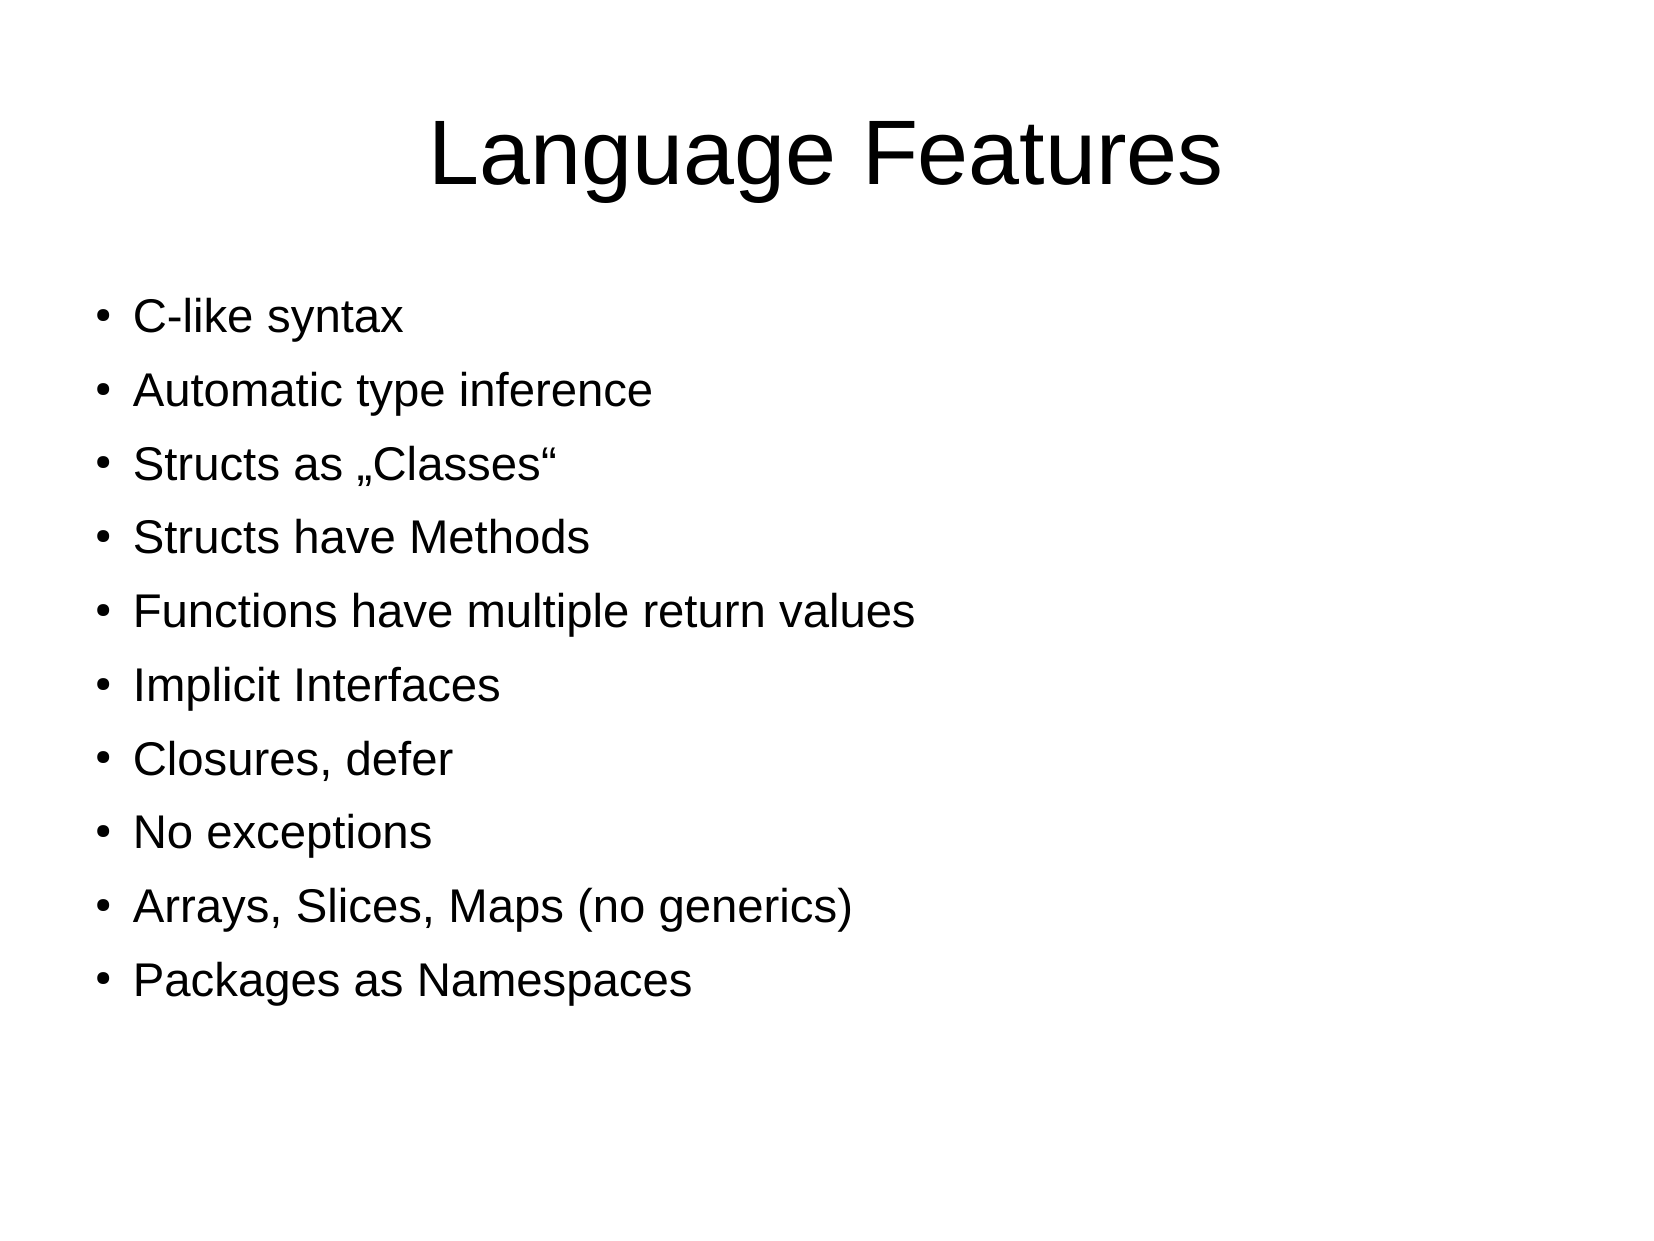

# Language Features
C-like syntax
Automatic type inference
Structs as „Classes“
Structs have Methods
Functions have multiple return values
Implicit Interfaces
Closures, defer
No exceptions
Arrays, Slices, Maps (no generics)
Packages as Namespaces